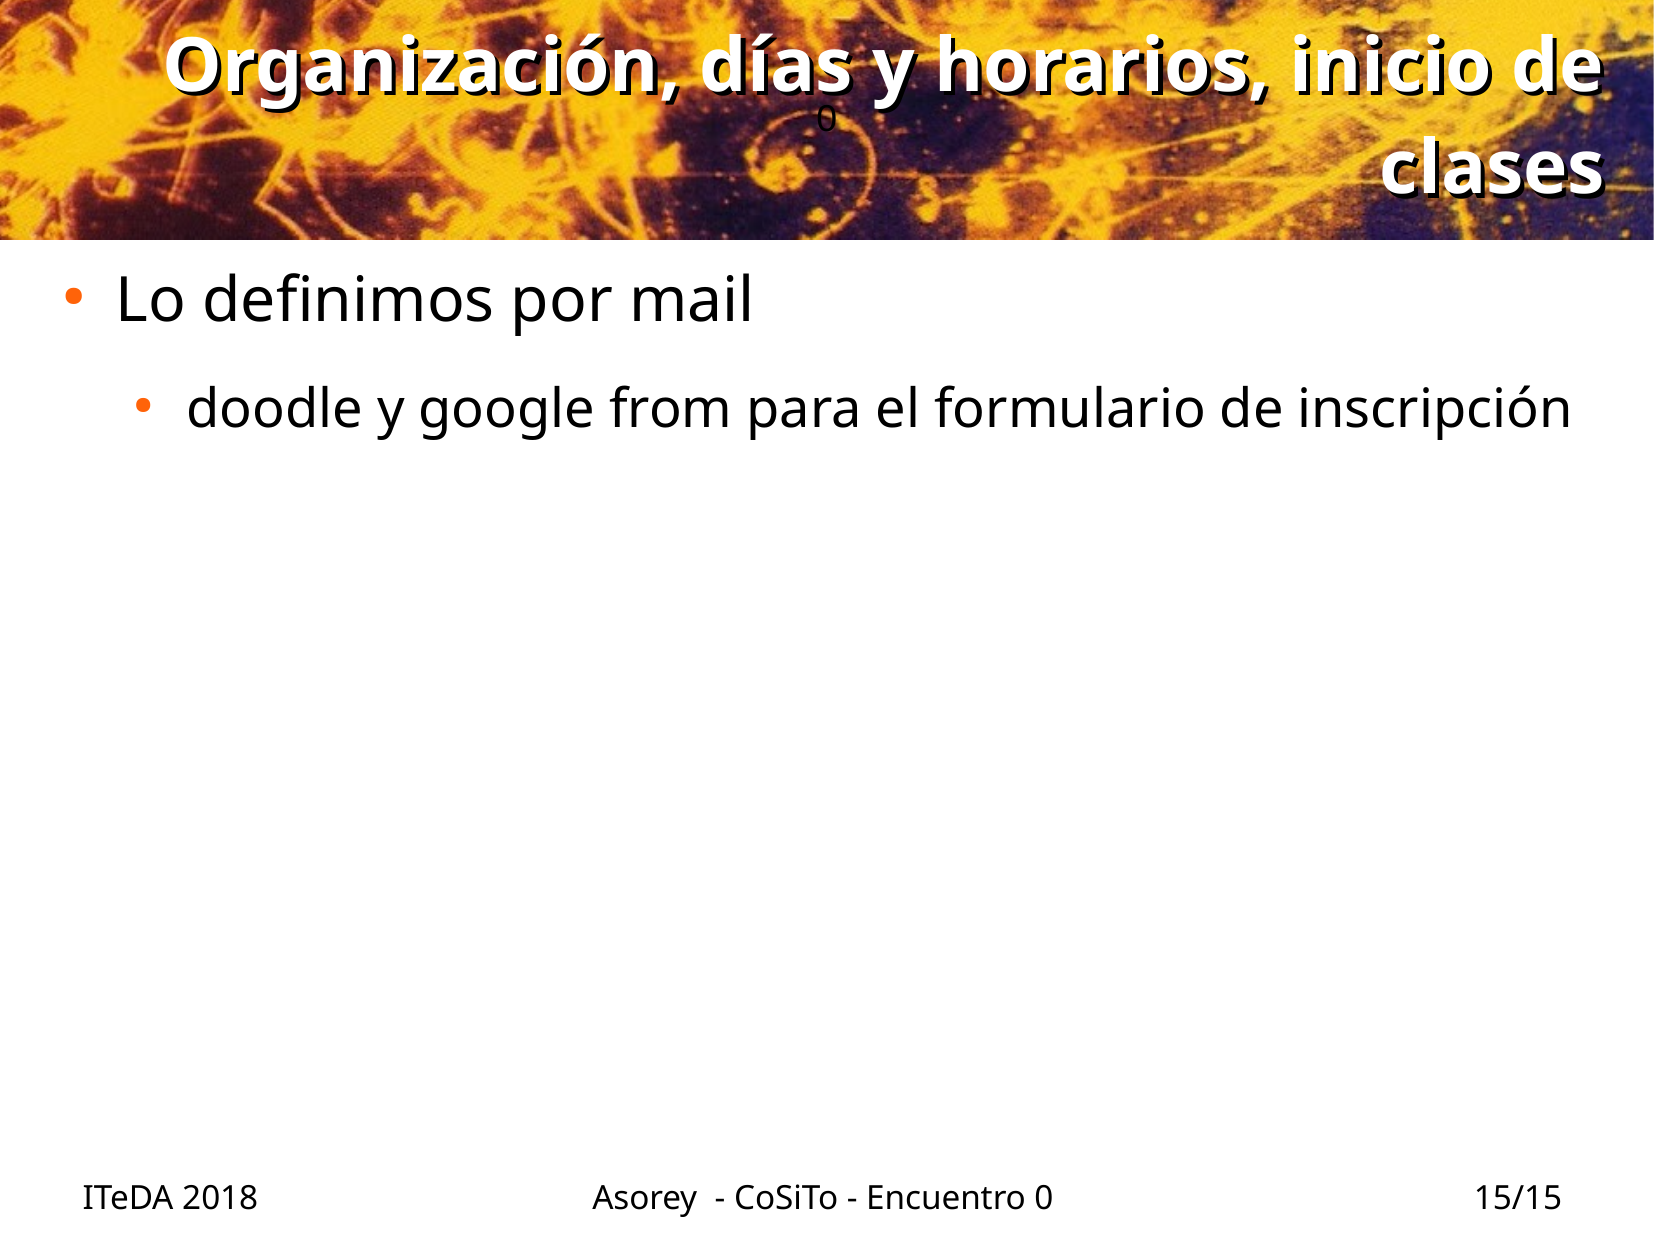

# Organización, días y horarios, inicio de clases
Lo definimos por mail
doodle y google from para el formulario de inscripción
ITeDA 2018
Asorey - CoSiTo - Encuentro 0
15